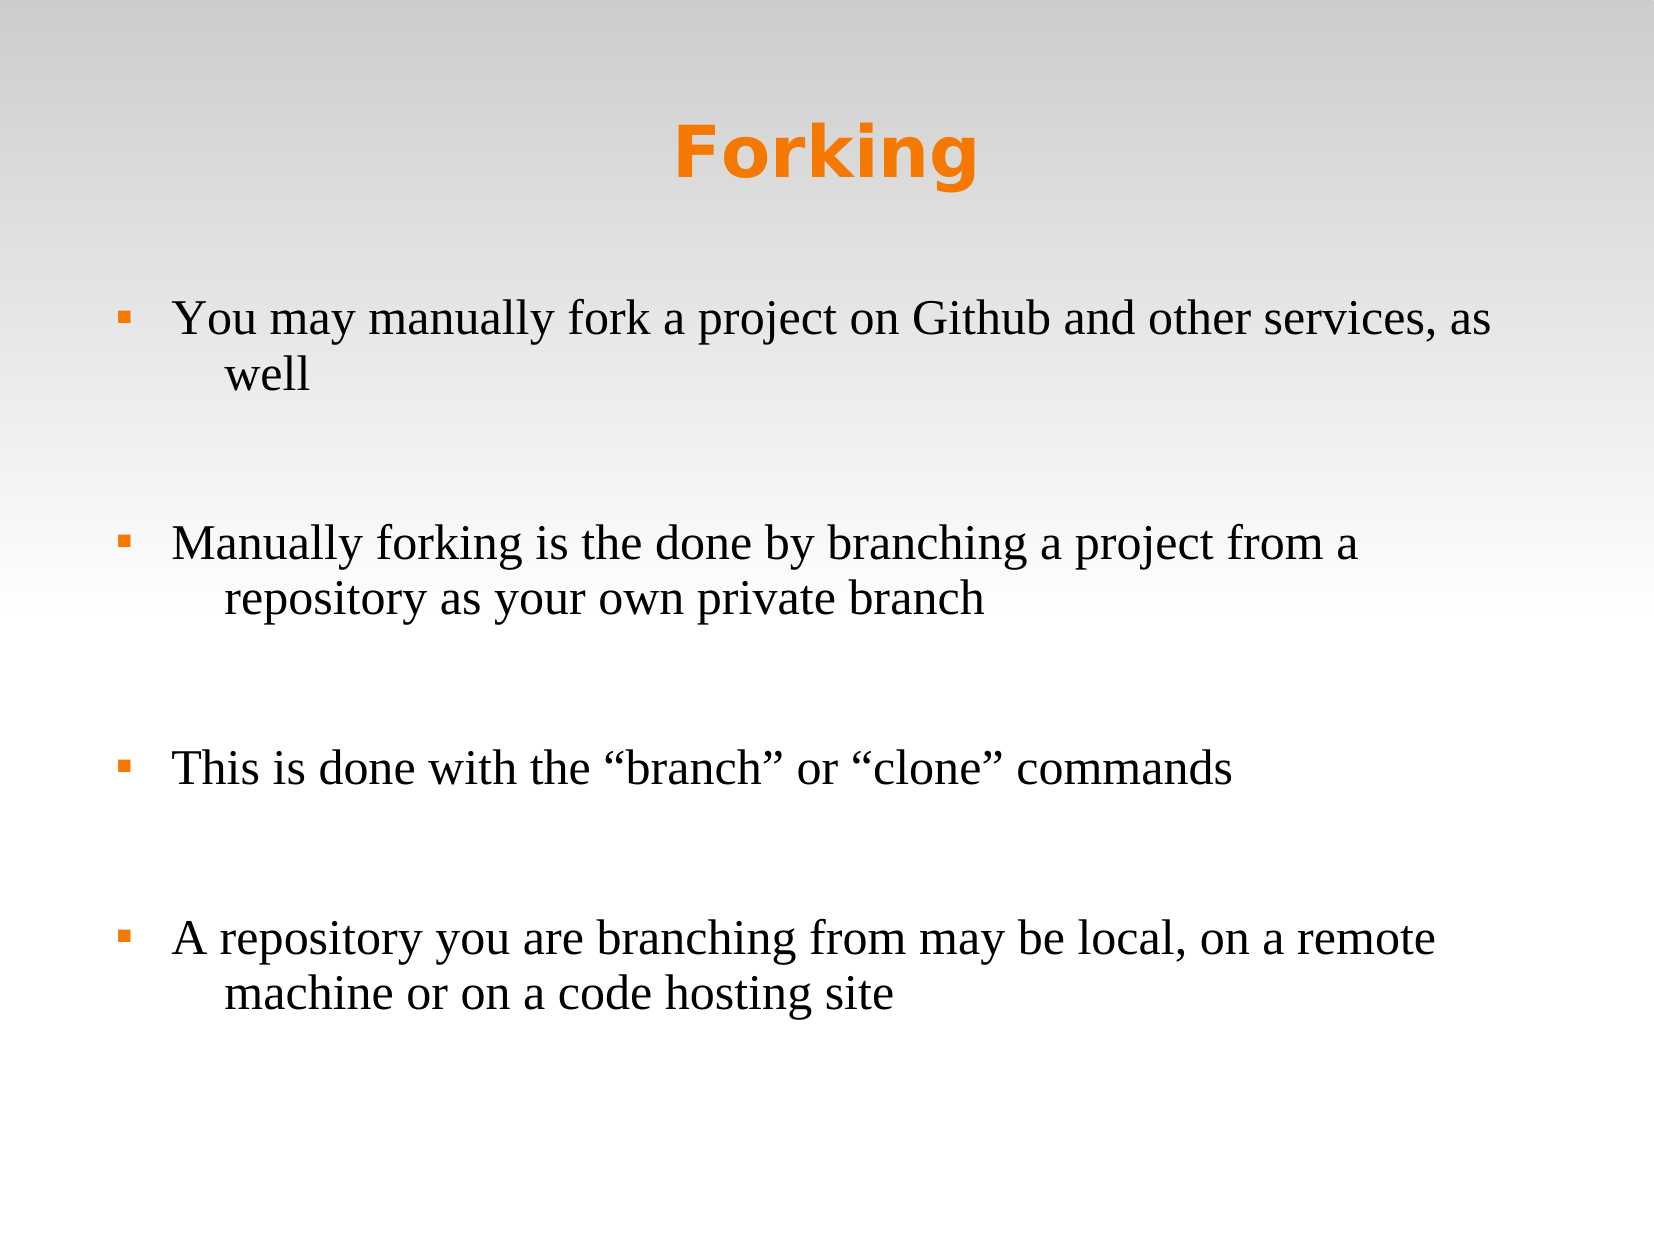

# Forking
You may manually fork a project on Github and other services, as well
Manually forking is the done by branching a project from a repository as your own private branch
This is done with the “branch” or “clone” commands
A repository you are branching from may be local, on a remote machine or on a code hosting site